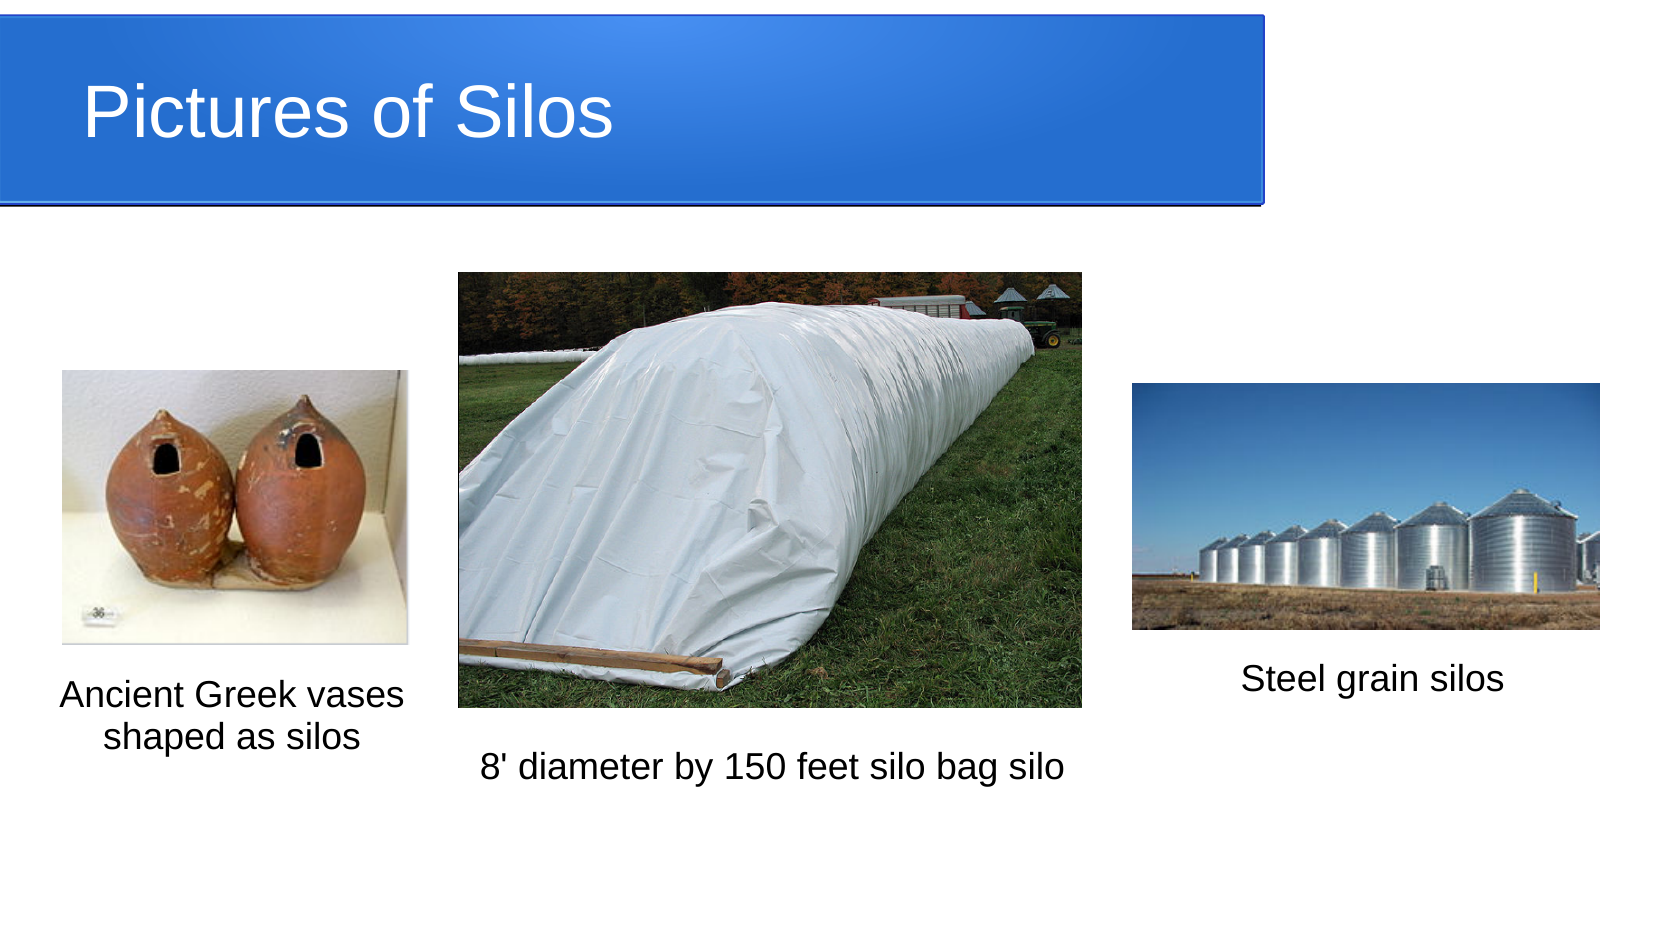

# Pictures of Silos
Steel grain silos
Ancient Greek vases shaped as silos
8' diameter by 150 feet silo bag silo